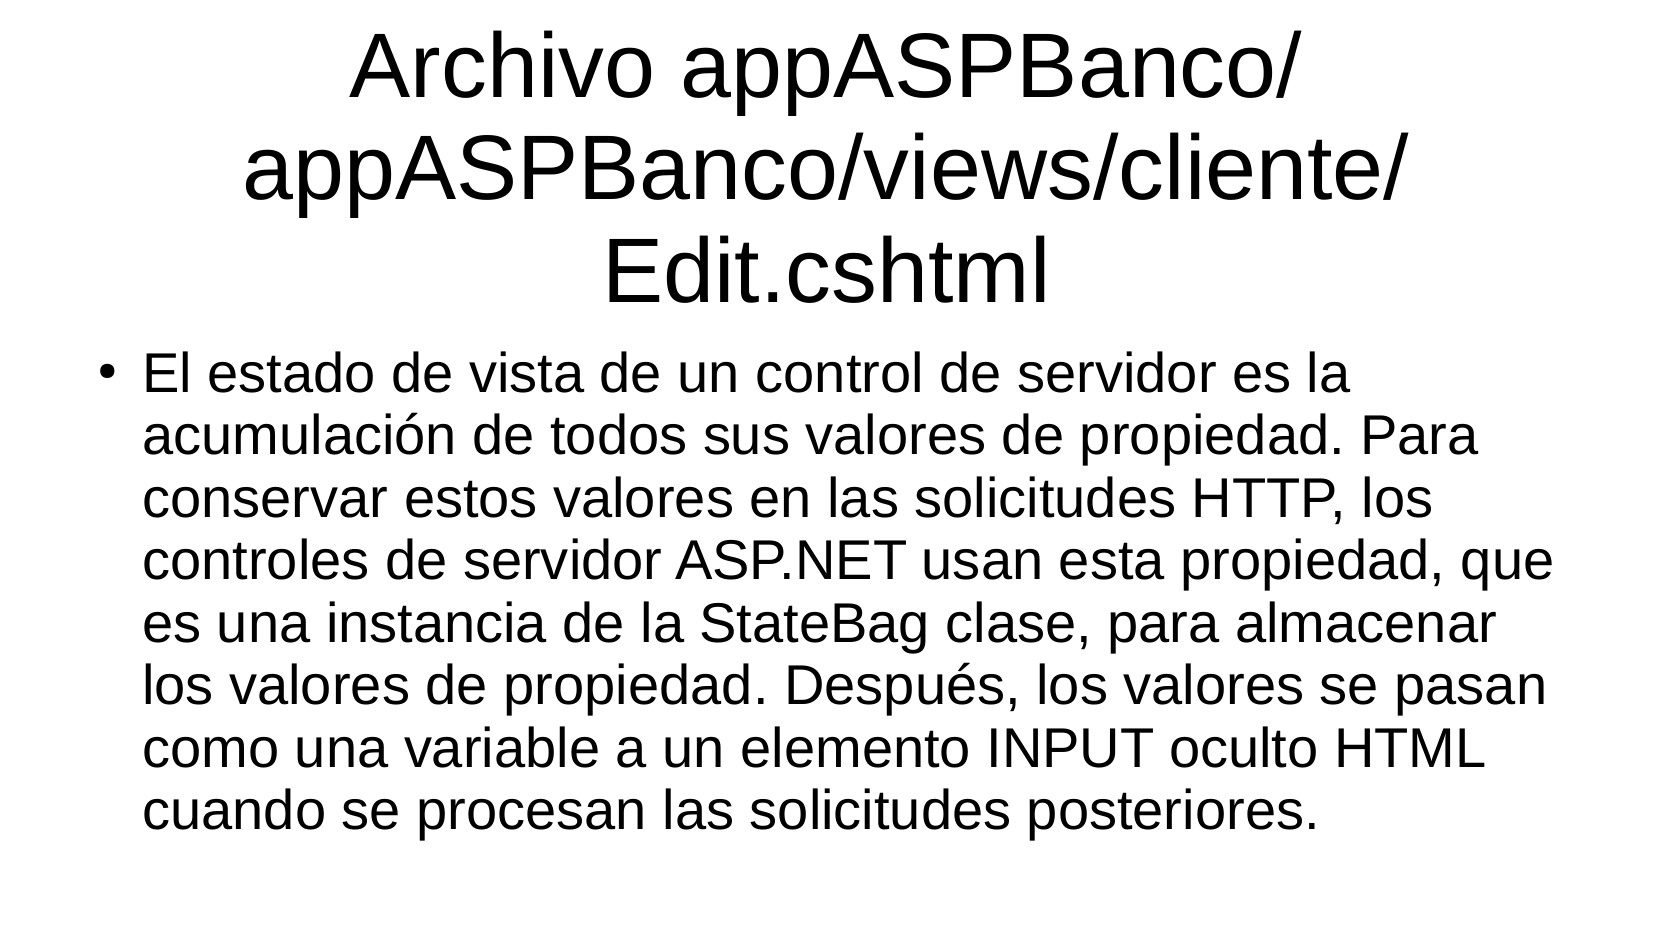

# Archivo appASPBanco/ appASPBanco/views/cliente/ Edit.cshtml
El estado de vista de un control de servidor es la acumulación de todos sus valores de propiedad. Para conservar estos valores en las solicitudes HTTP, los controles de servidor ASP.NET usan esta propiedad, que es una instancia de la StateBag clase, para almacenar los valores de propiedad. Después, los valores se pasan como una variable a un elemento INPUT oculto HTML cuando se procesan las solicitudes posteriores.